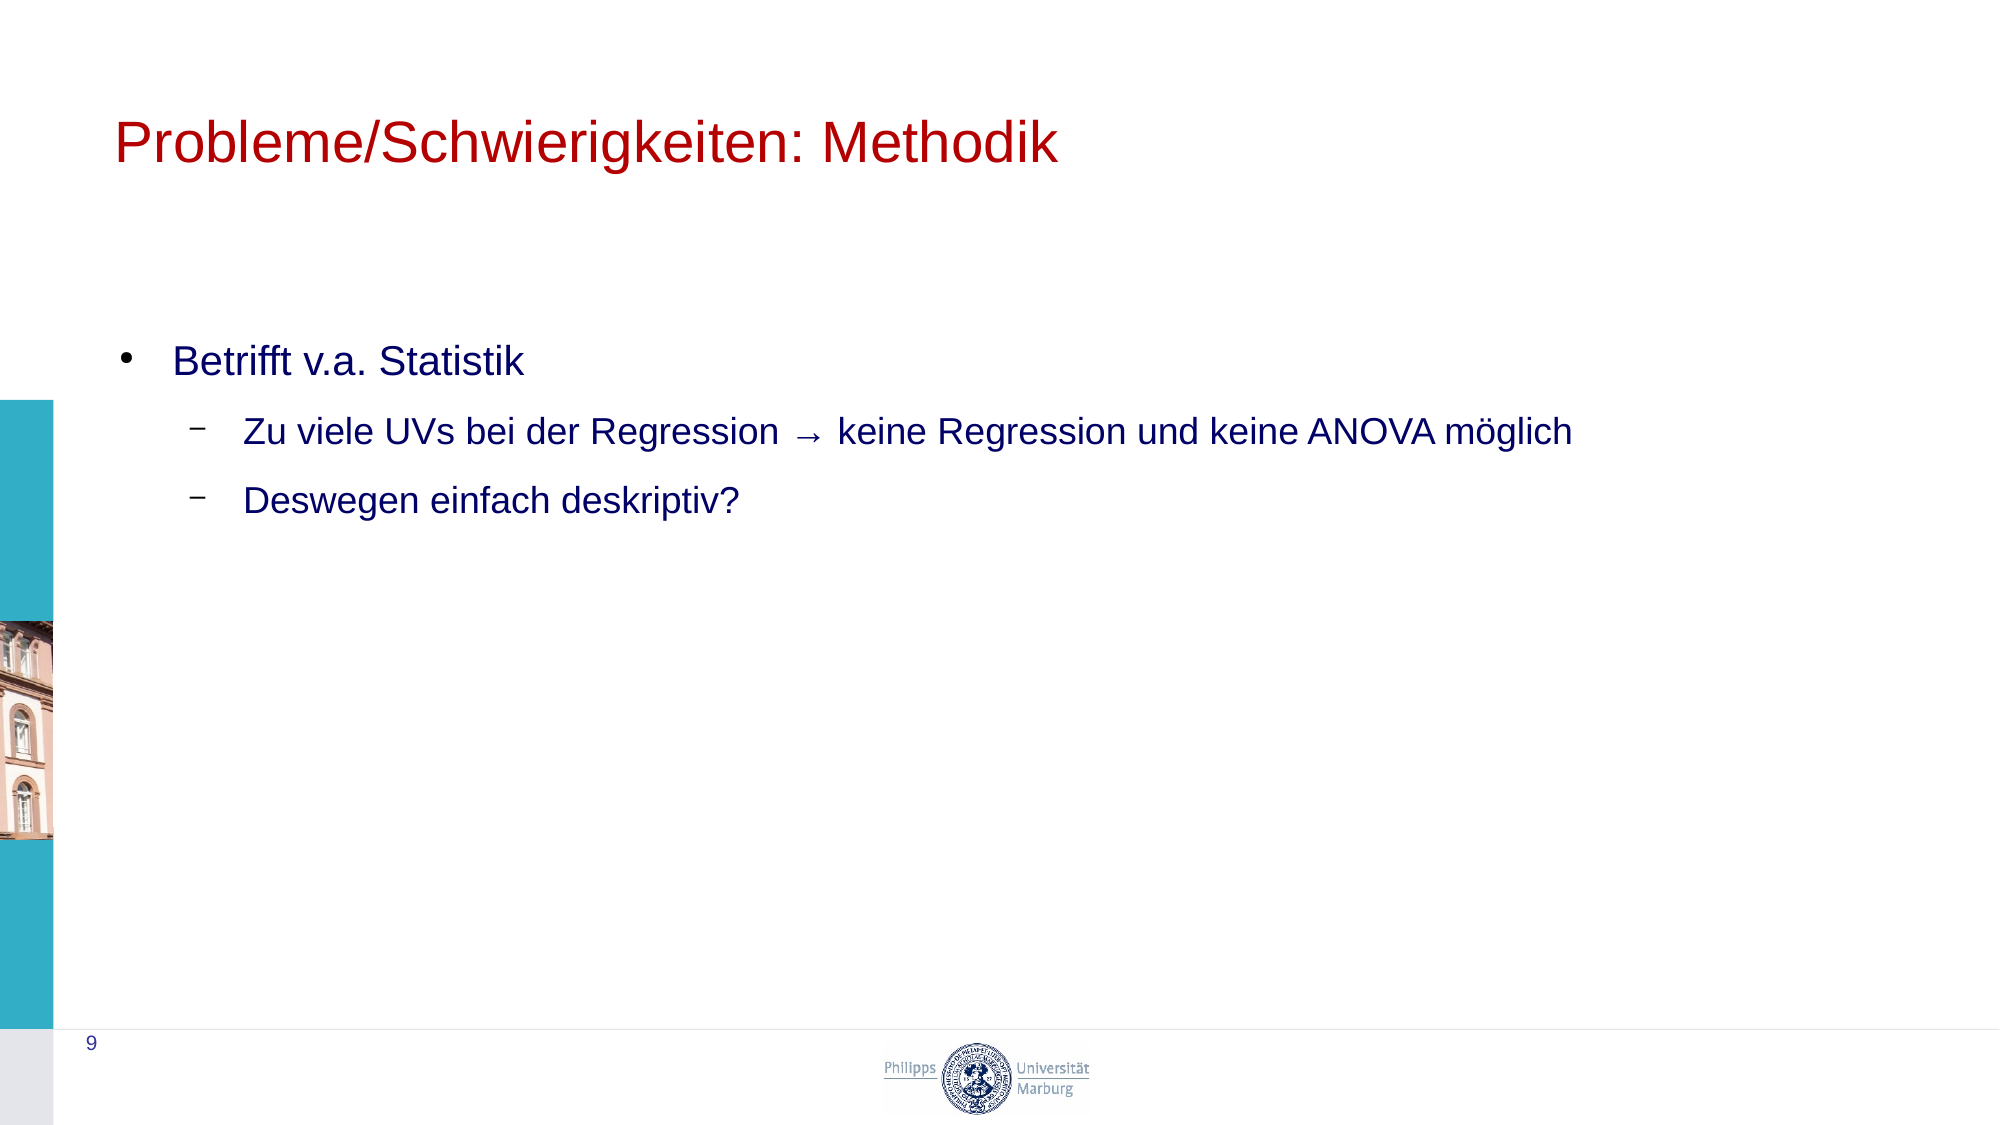

# Probleme/Schwierigkeiten: Methodik
Betrifft v.a. Statistik
Zu viele UVs bei der Regression → keine Regression und keine ANOVA möglich
Deswegen einfach deskriptiv?